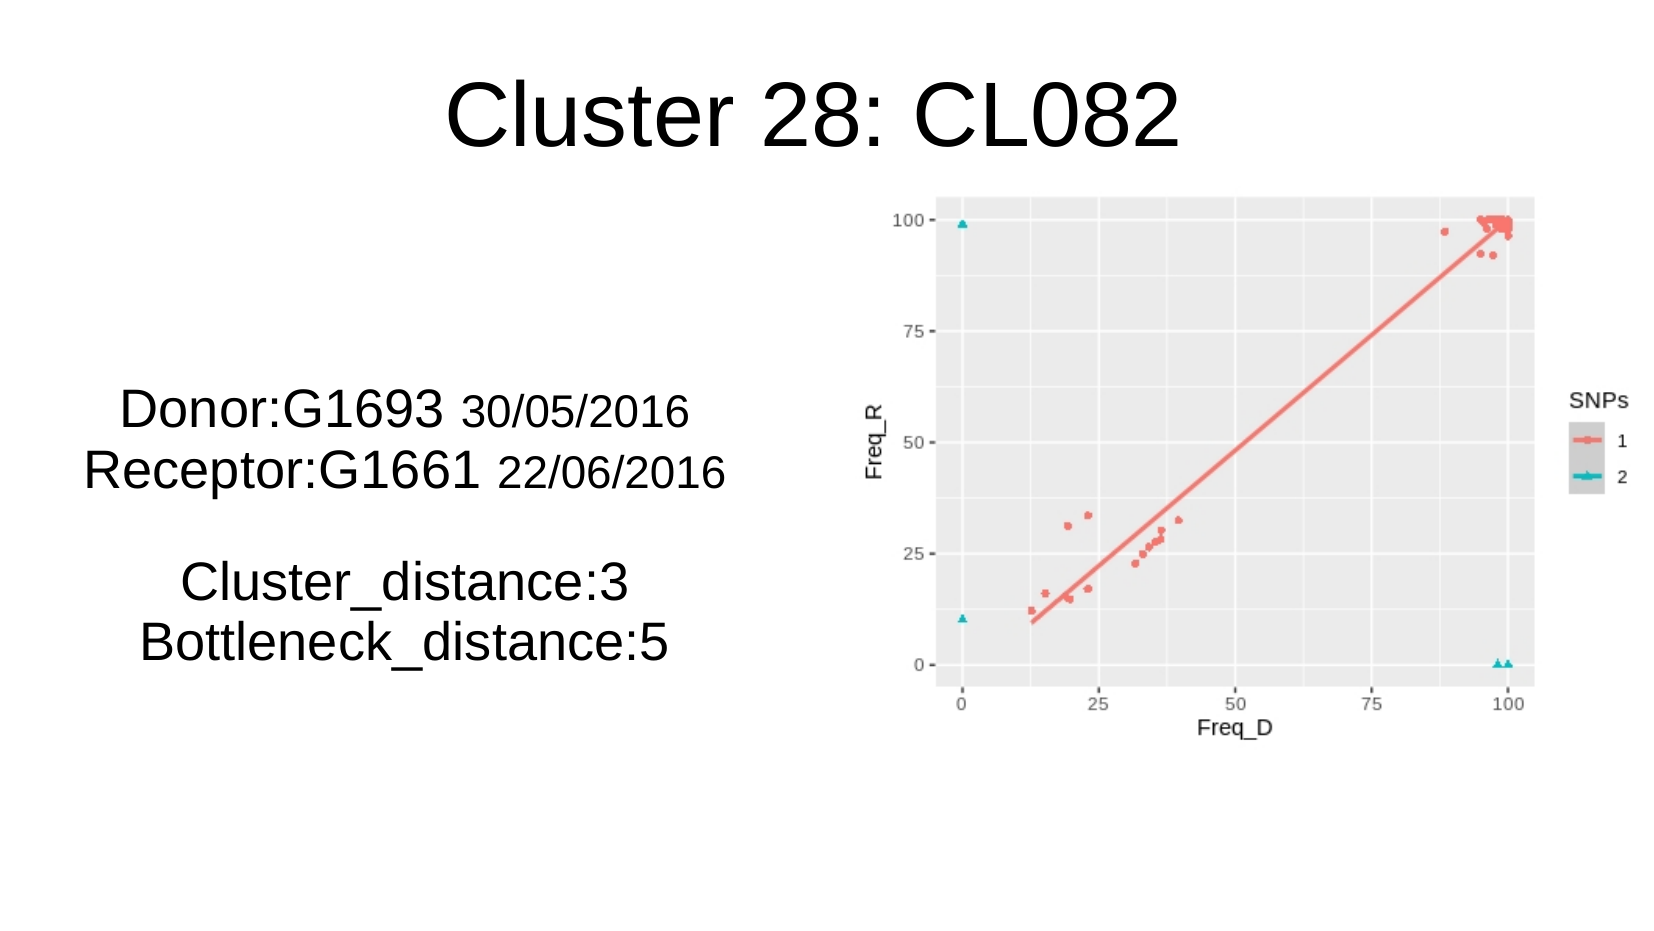

# Cluster 28: CL082
Donor:G1693 30/05/2016
Receptor:G1661 22/06/2016
Cluster_distance:3
Bottleneck_distance:5